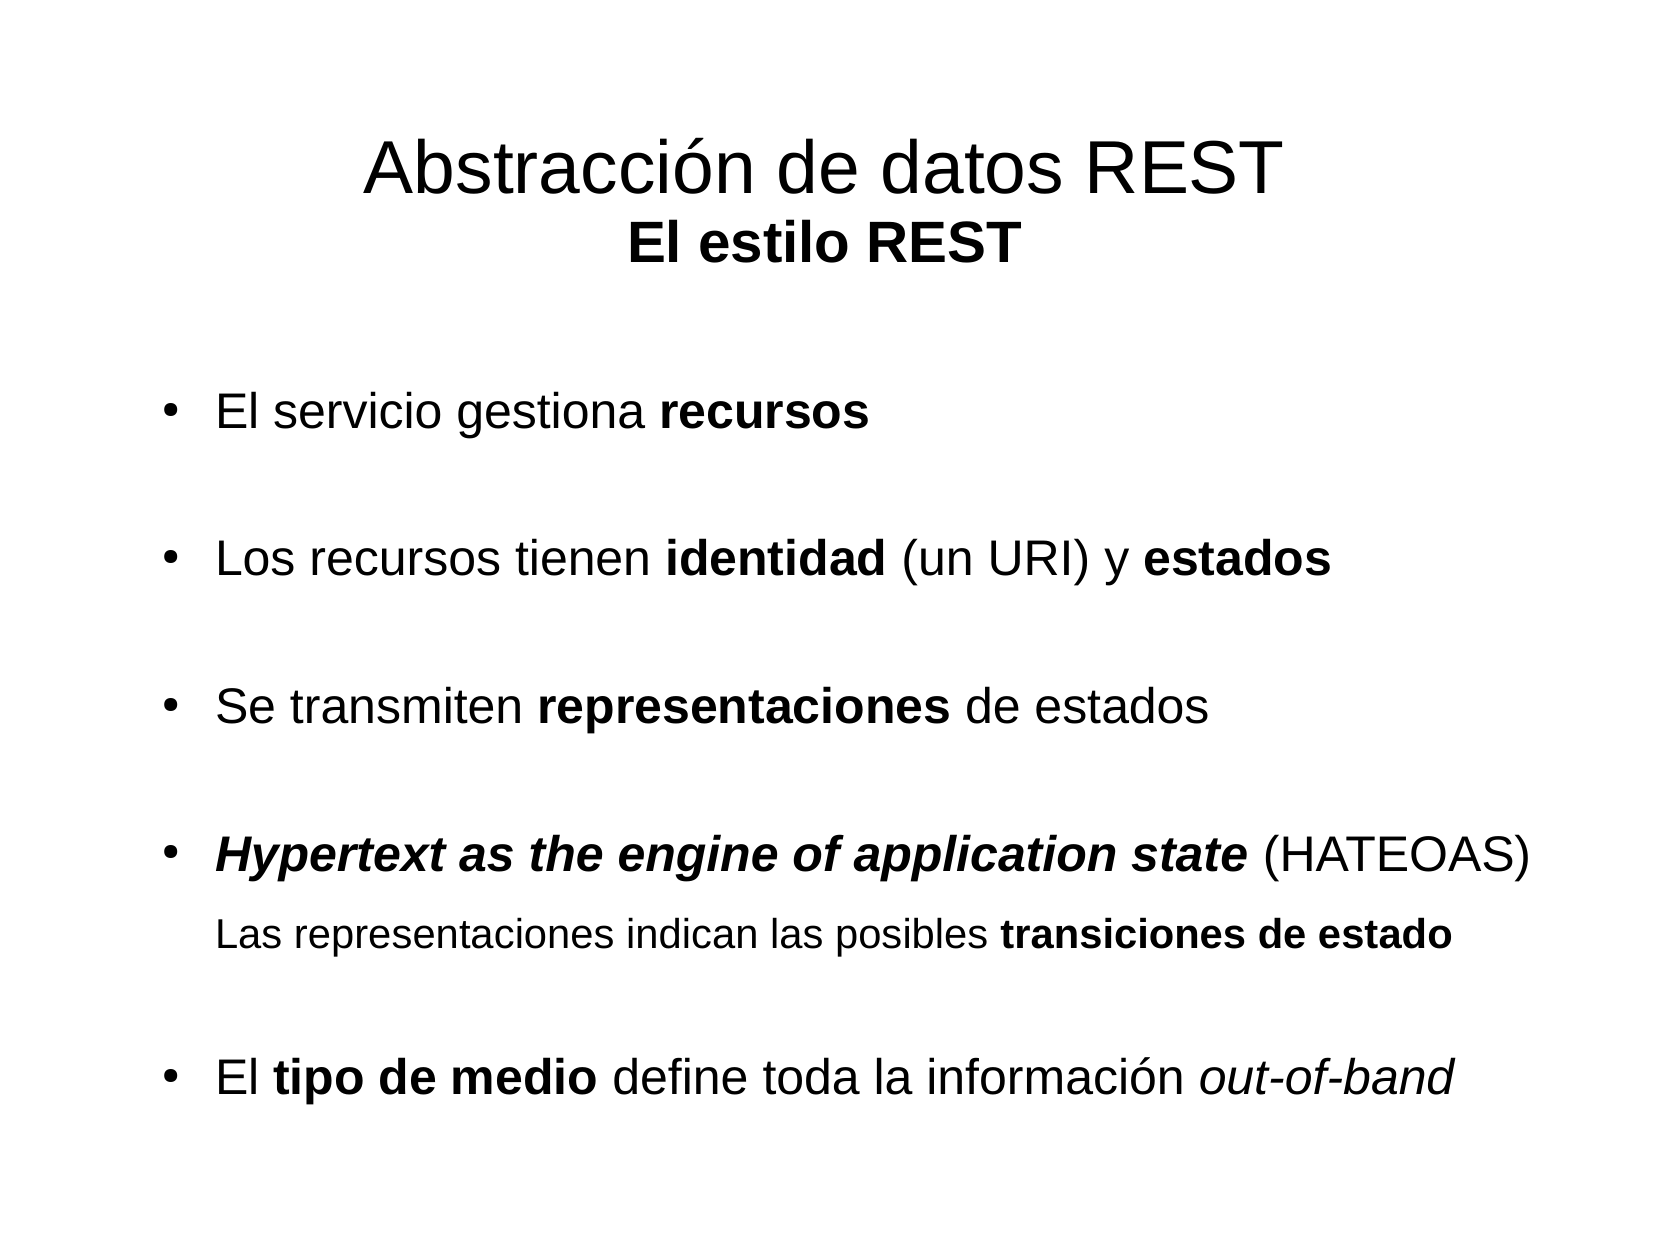

# Abstracción de datos REST El estilo REST
El servicio gestiona recursos
Los recursos tienen identidad (un URI) y estados
Se transmiten representaciones de estados
Hypertext as the engine of application state (HATEOAS)
Las representaciones indican las posibles transiciones de estado
El tipo de medio define toda la información out-of-band